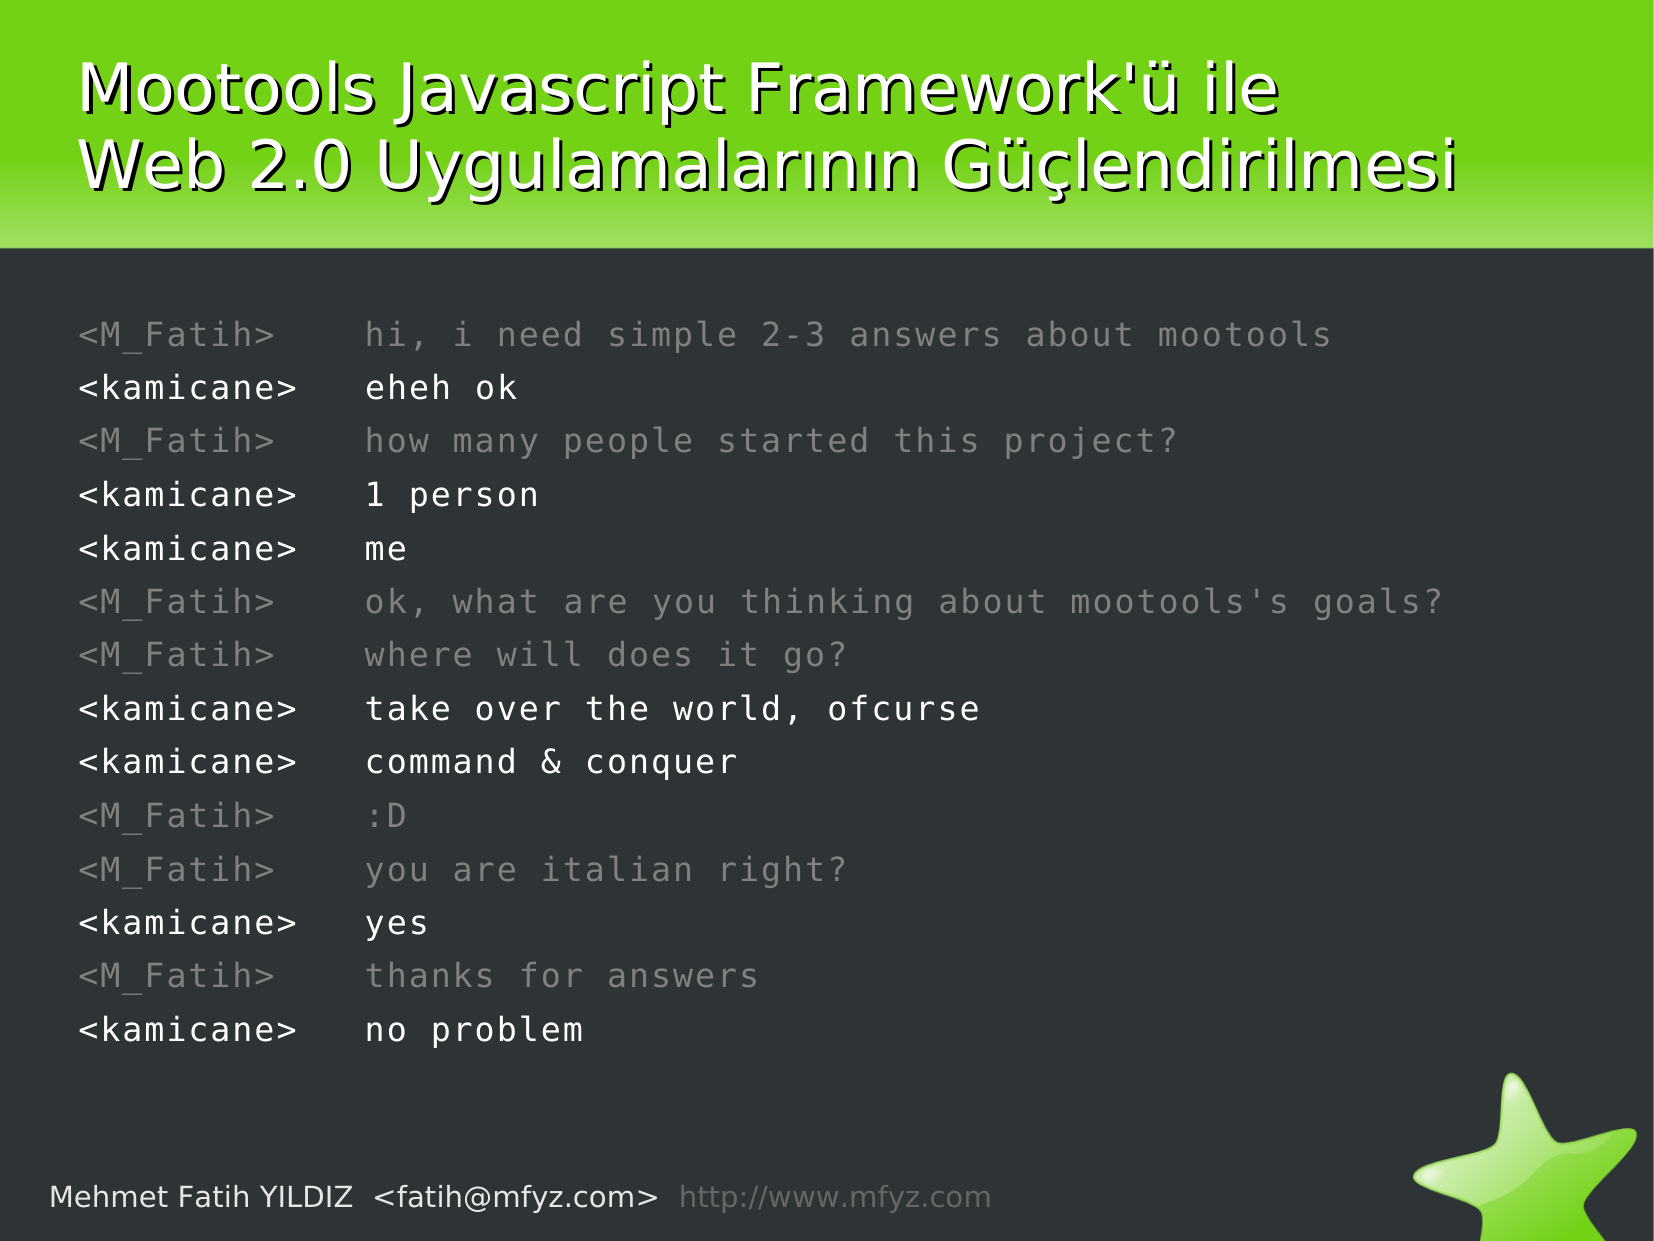

# Mootools Javascript Framework'ü ile Web 2.0 Uygulamalarının Güçlendirilmesi
<M_Fatih> hi, i need simple 2-3 answers about mootools
<kamicane> eheh ok
<M_Fatih> how many people started this project?
<kamicane> 1 person
<kamicane> me
<M_Fatih> ok, what are you thinking about mootools's goals?
<M_Fatih> where will does it go?
<kamicane> take over the world, ofcurse
<kamicane> command & conquer
<M_Fatih> :D
<M_Fatih> you are italian right?
<kamicane> yes
<M_Fatih> thanks for answers
<kamicane> no problem
Mehmet Fatih YILDIZ <fatih@mfyz.com> http://www.mfyz.com